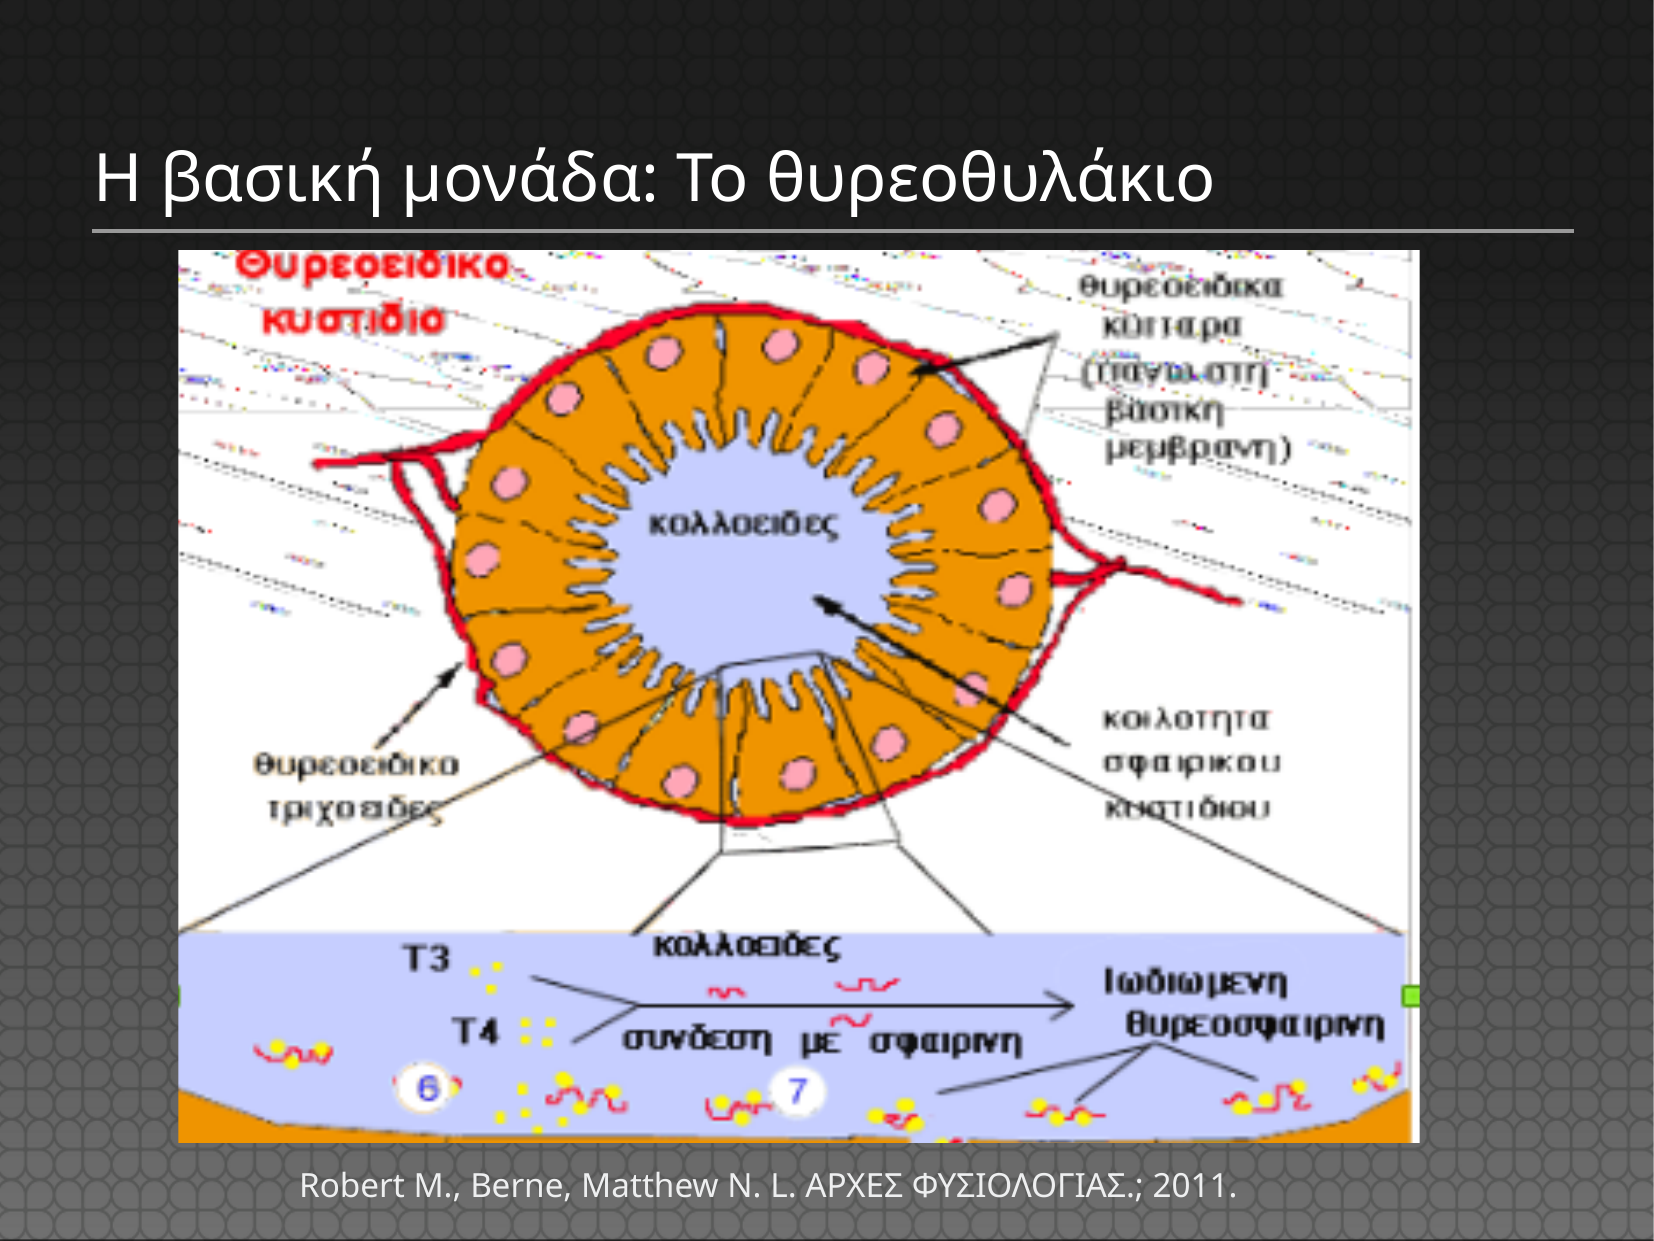

# Η βασική μονάδα: Το θυρεοθυλάκιο
Robert M., Berne, Matthew N. L. ΑΡΧΕΣ ΦΥΣΙΟΛΟΓΙΑΣ.; 2011.